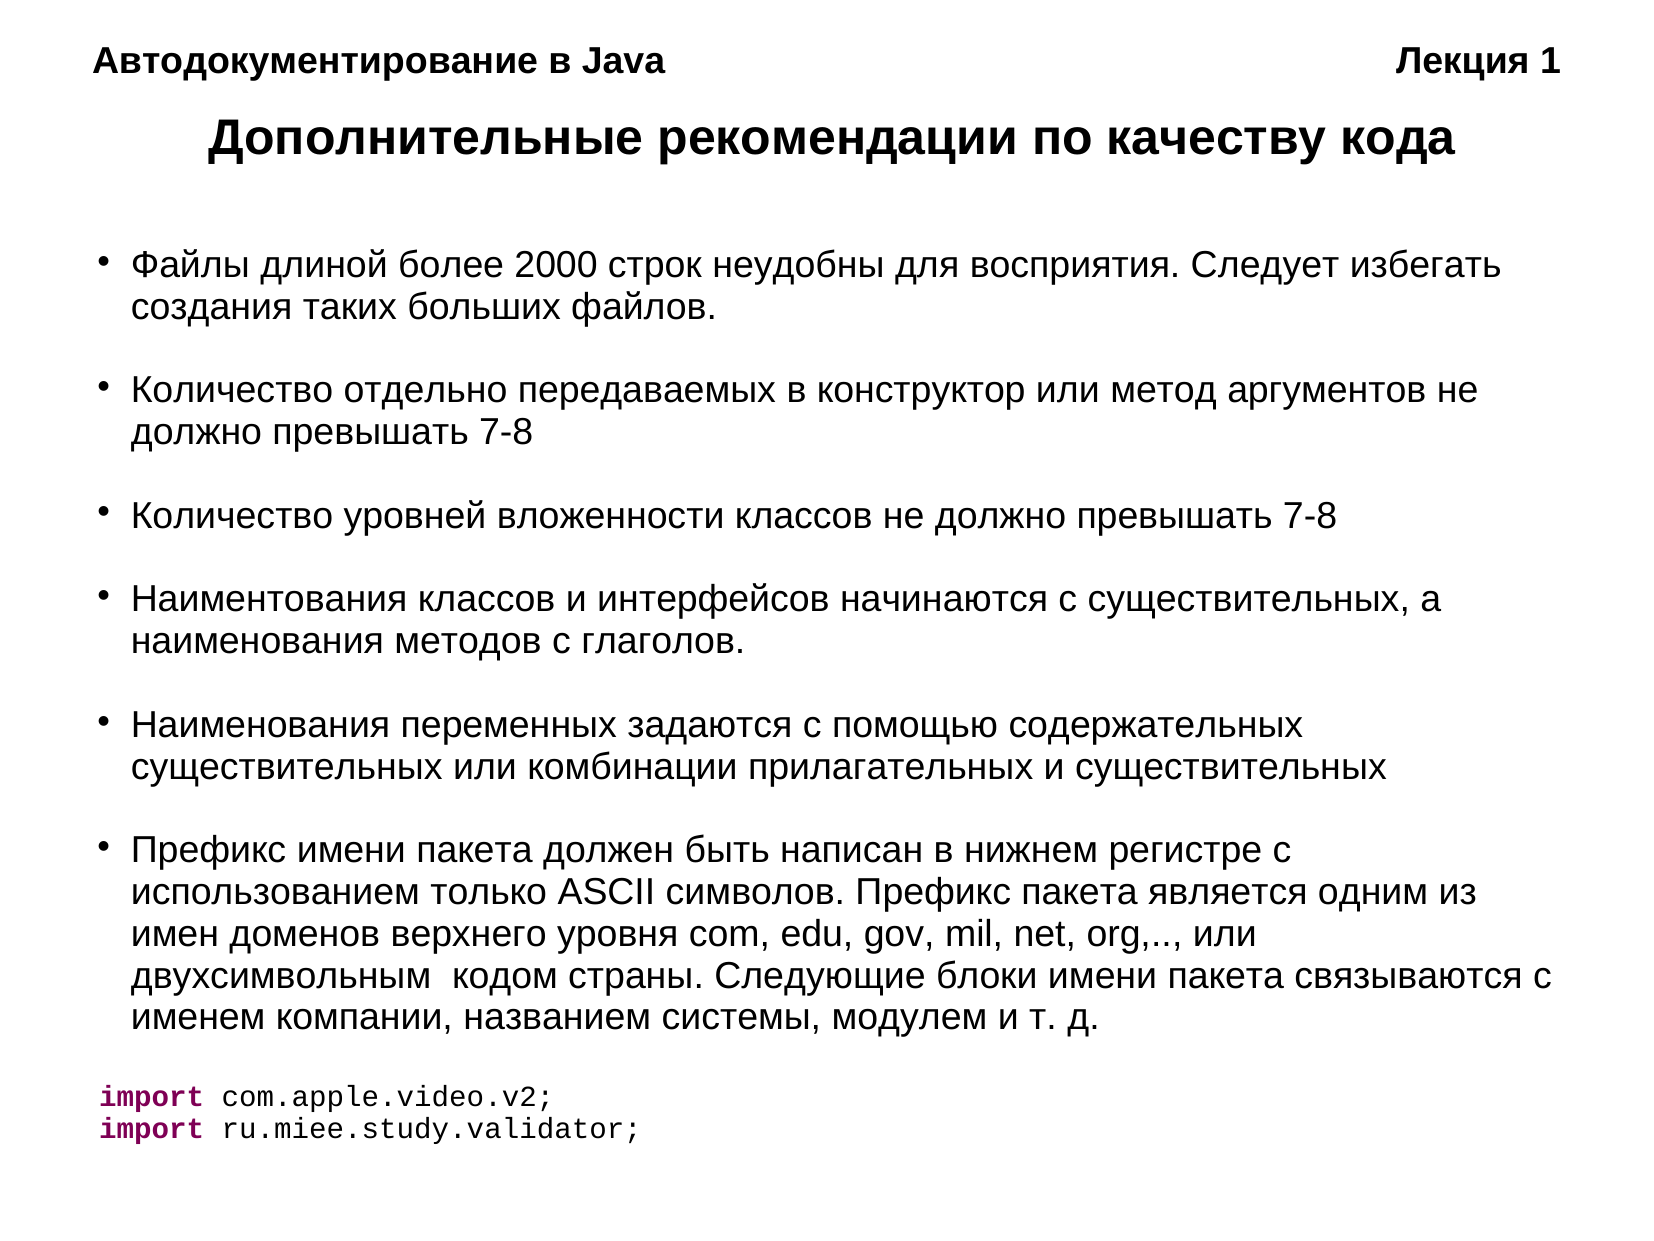

Автодокументирование в Java							Лекция 1
Дополнительные рекомендации по качеству кода
Файлы длиной более 2000 строк неудобны для восприятия. Следует избегать создания таких больших файлов.
Количество отдельно передаваемых в конструктор или метод аргументов не должно превышать 7-8
Количество уровней вложенности классов не должно превышать 7-8
Наиментования классов и интерфейсов начинаются с существительных, а наименования методов с глаголов.
Наименования переменных задаются с помощью содержательных существительных или комбинации прилагательных и существительных
Префикс имени пакета должен быть написан в нижнем регистре с использованием только ASCII символов. Префикс пакета является одним из имен доменов верхнего уровня com, edu, gov, mil, net, org,.., или двухсимвольным кодом страны. Следующие блоки имени пакета связываются с именем компании, названием системы, модулем и т. д.
import com.apple.video.v2;
import ru.miee.study.validator;